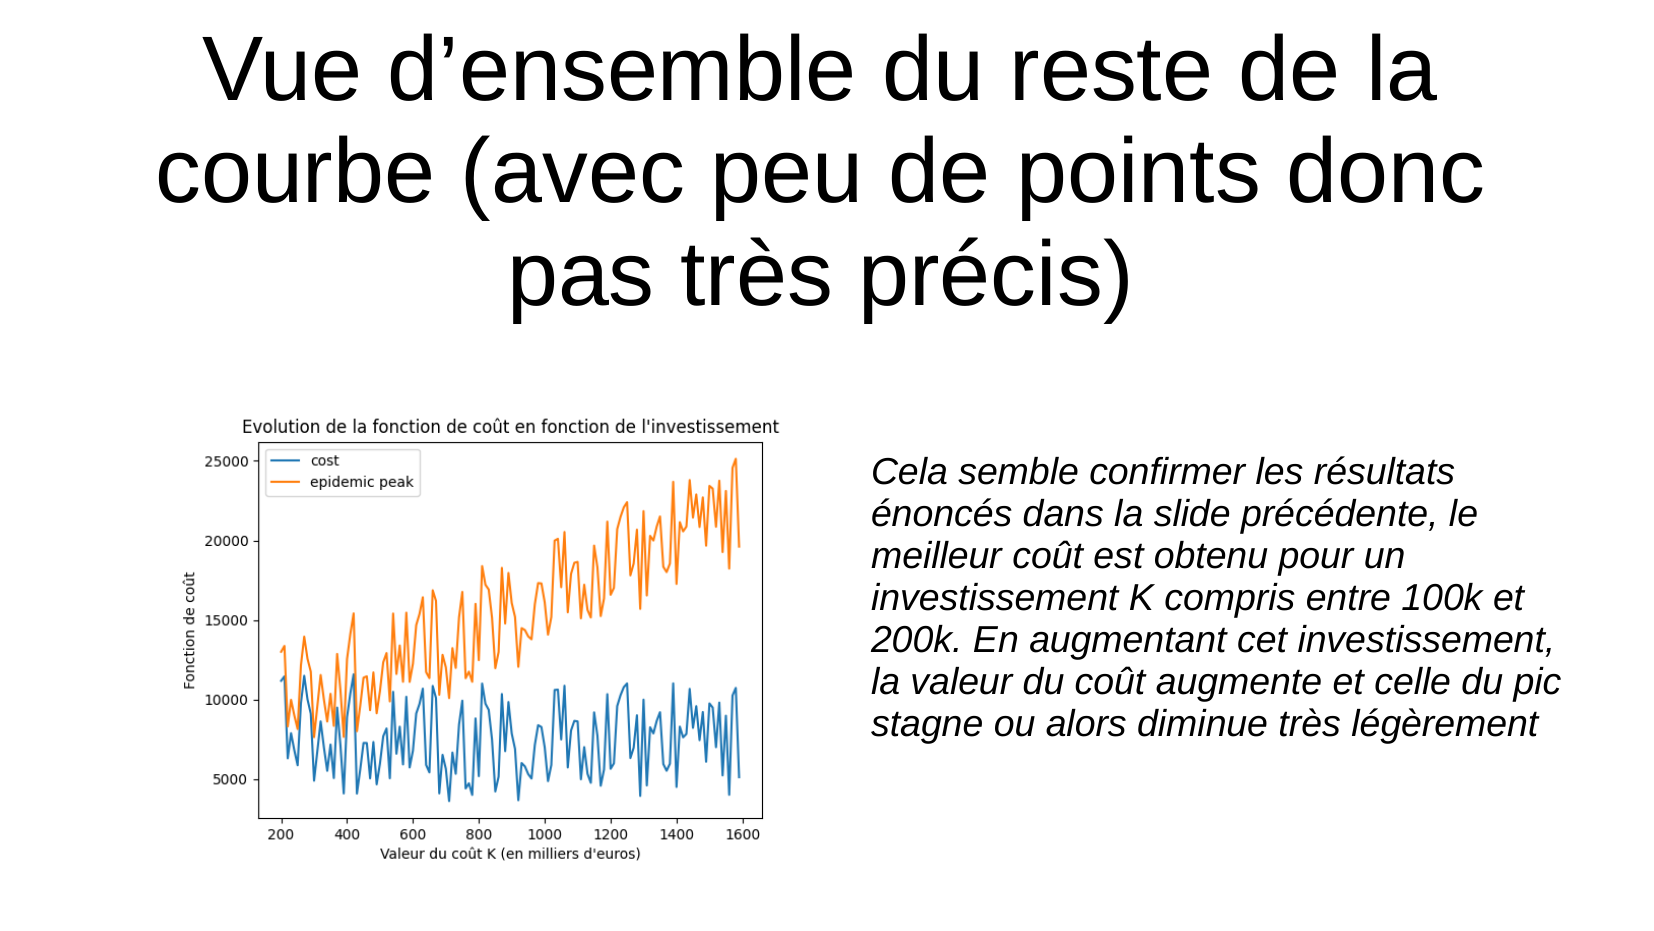

# Vue d’ensemble du reste de la courbe (avec peu de points donc pas très précis)
Cela semble confirmer les résultats énoncés dans la slide précédente, le meilleur coût est obtenu pour un investissement K compris entre 100k et 200k. En augmentant cet investissement, la valeur du coût augmente et celle du pic stagne ou alors diminue très légèrement